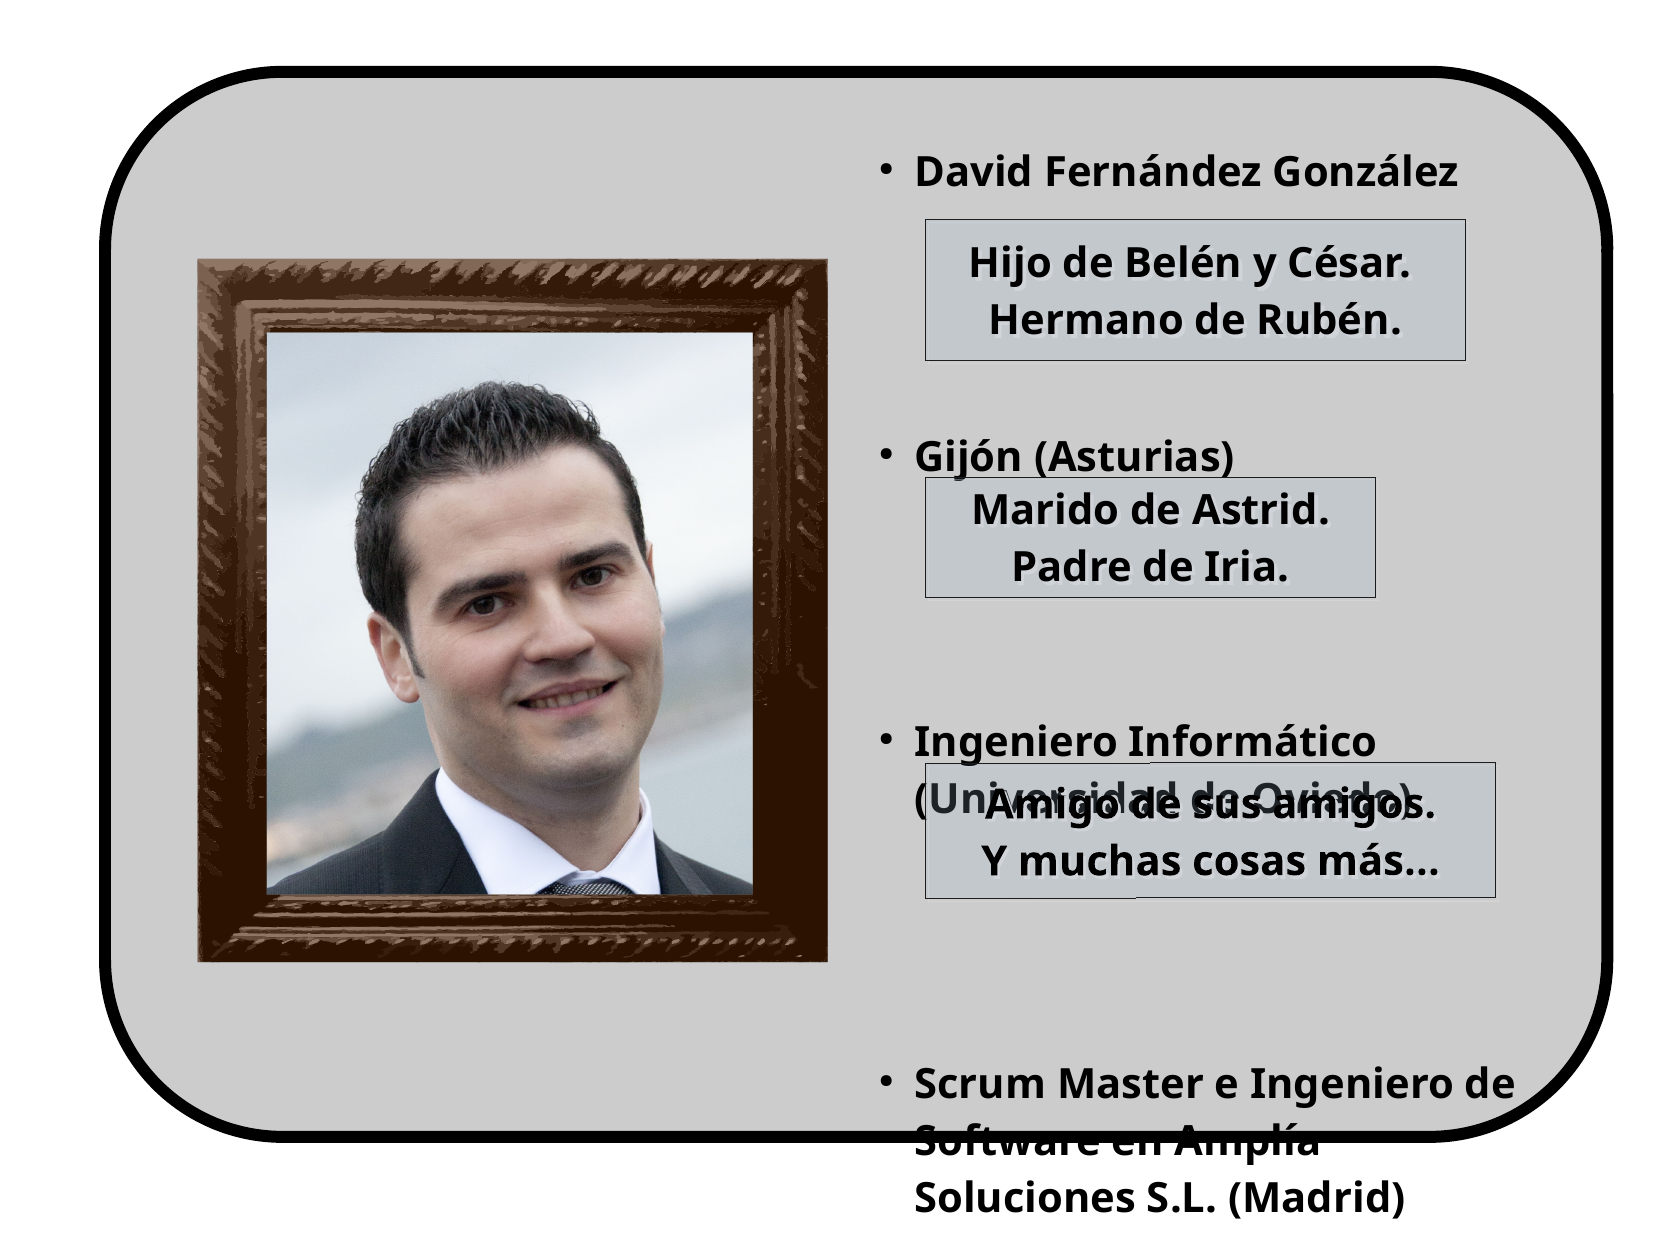

David Fernández González
Gijón (Asturias)
Ingeniero Informático (Universidad de Oviedo)
Scrum Master e Ingeniero de Software en Amplía Soluciones S.L. (Madrid)
Hijo de Belén y César.
Hermano de Rubén.
Marido de Astrid.
Padre de Iria.
Amigo de sus amigos.
Y muchas cosas más...